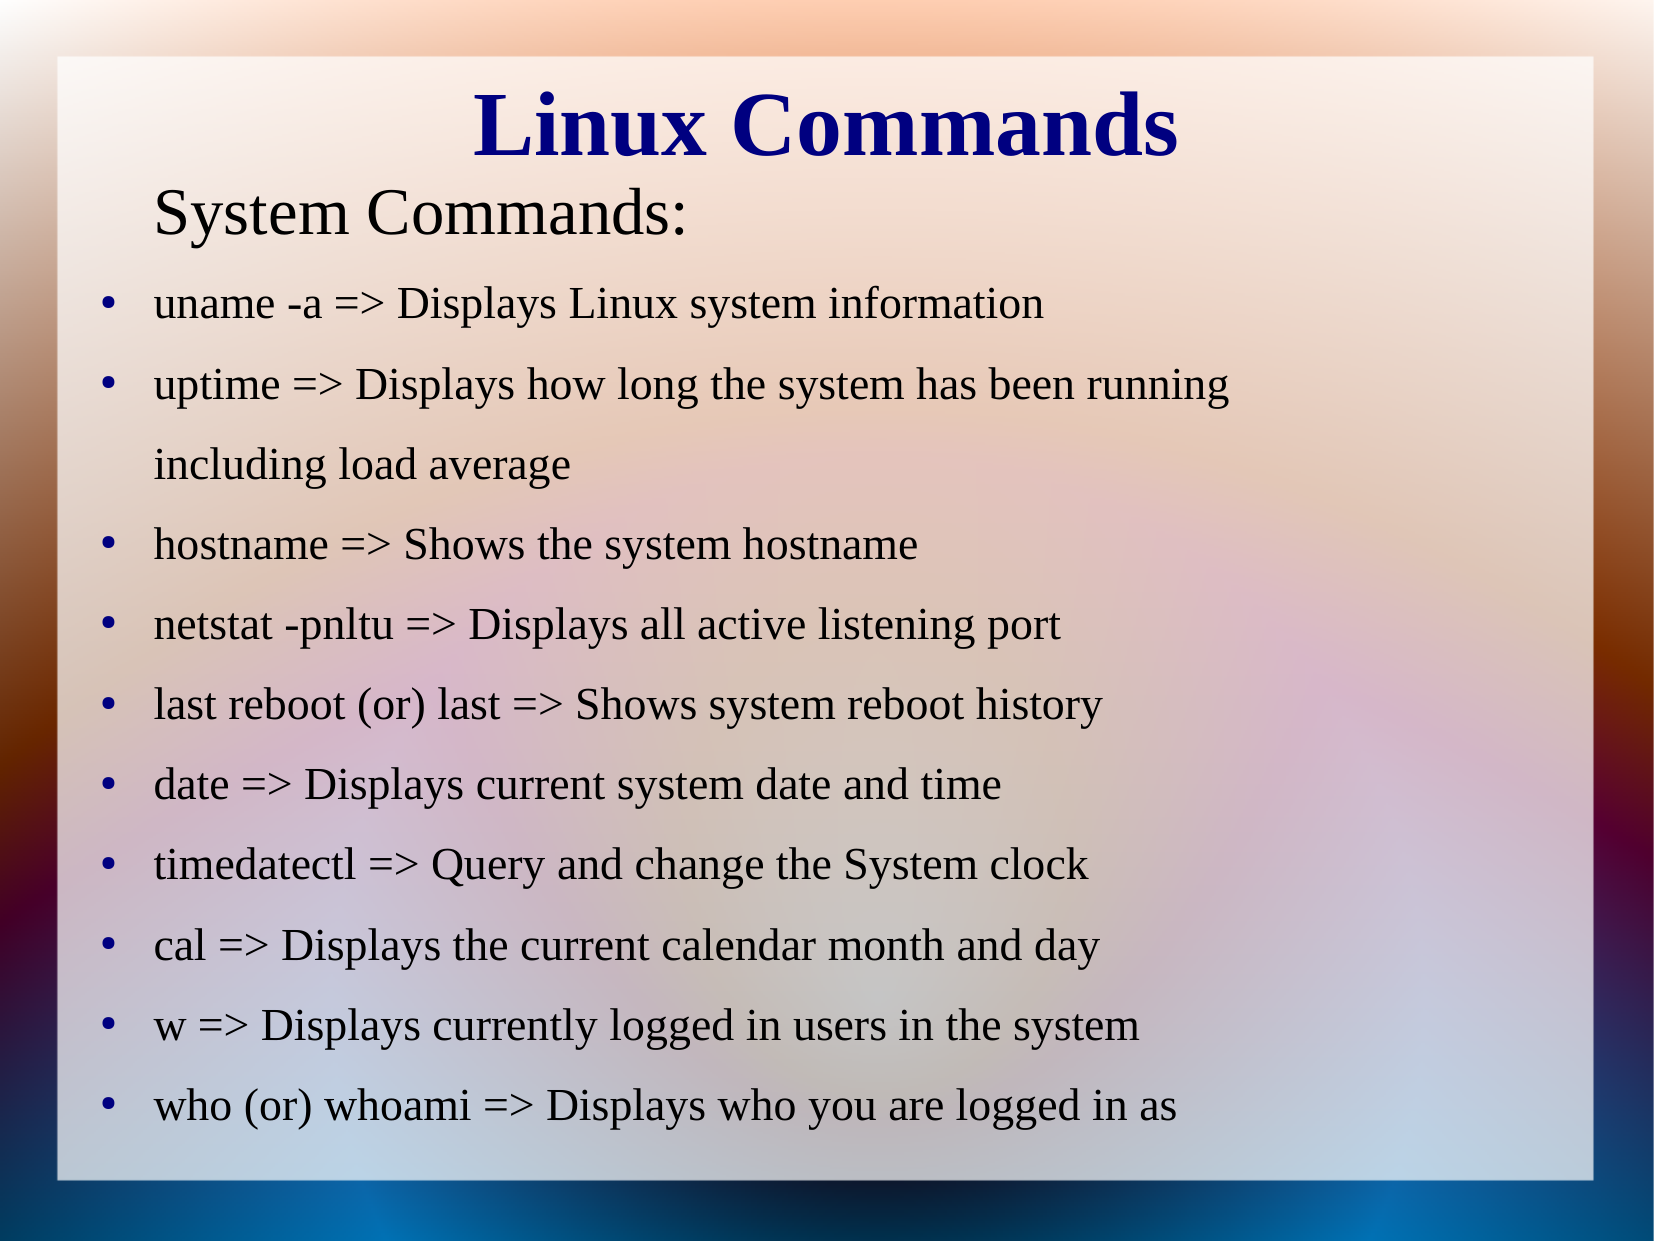

# Linux Commands
System Commands:
uname -a => Displays Linux system information
uptime => Displays how long the system has been running
including load average
hostname => Shows the system hostname
netstat -pnltu => Displays all active listening port
last reboot (or) last => Shows system reboot history
date => Displays current system date and time
timedatectl => Query and change the System clock
cal => Displays the current calendar month and day
w => Displays currently logged in users in the system
who (or) whoami => Displays who you are logged in as